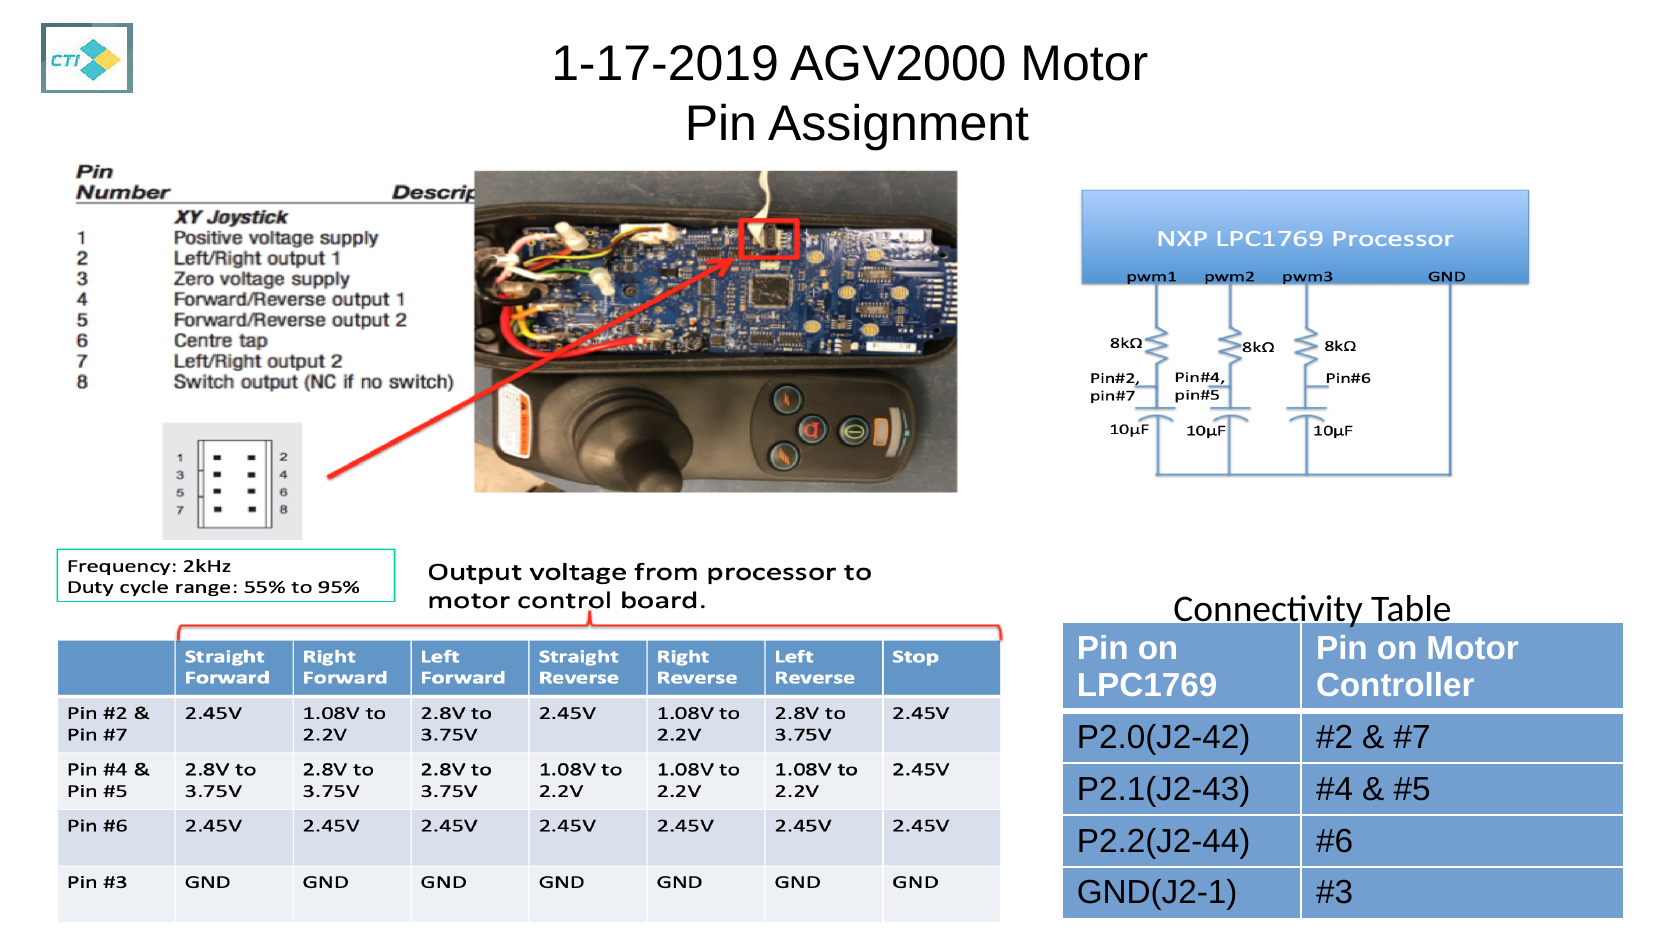

1-17-2019 AGV2000 Motor
 Pin Assignment
Connectivity Table
| Pin on LPC1769 | Pin on Motor Controller |
| --- | --- |
| P2.0(J2-42) | #2 & #7 |
| P2.1(J2-43) | #4 & #5 |
| P2.2(J2-44) | #6 |
| GND(J2-1) | #3 |